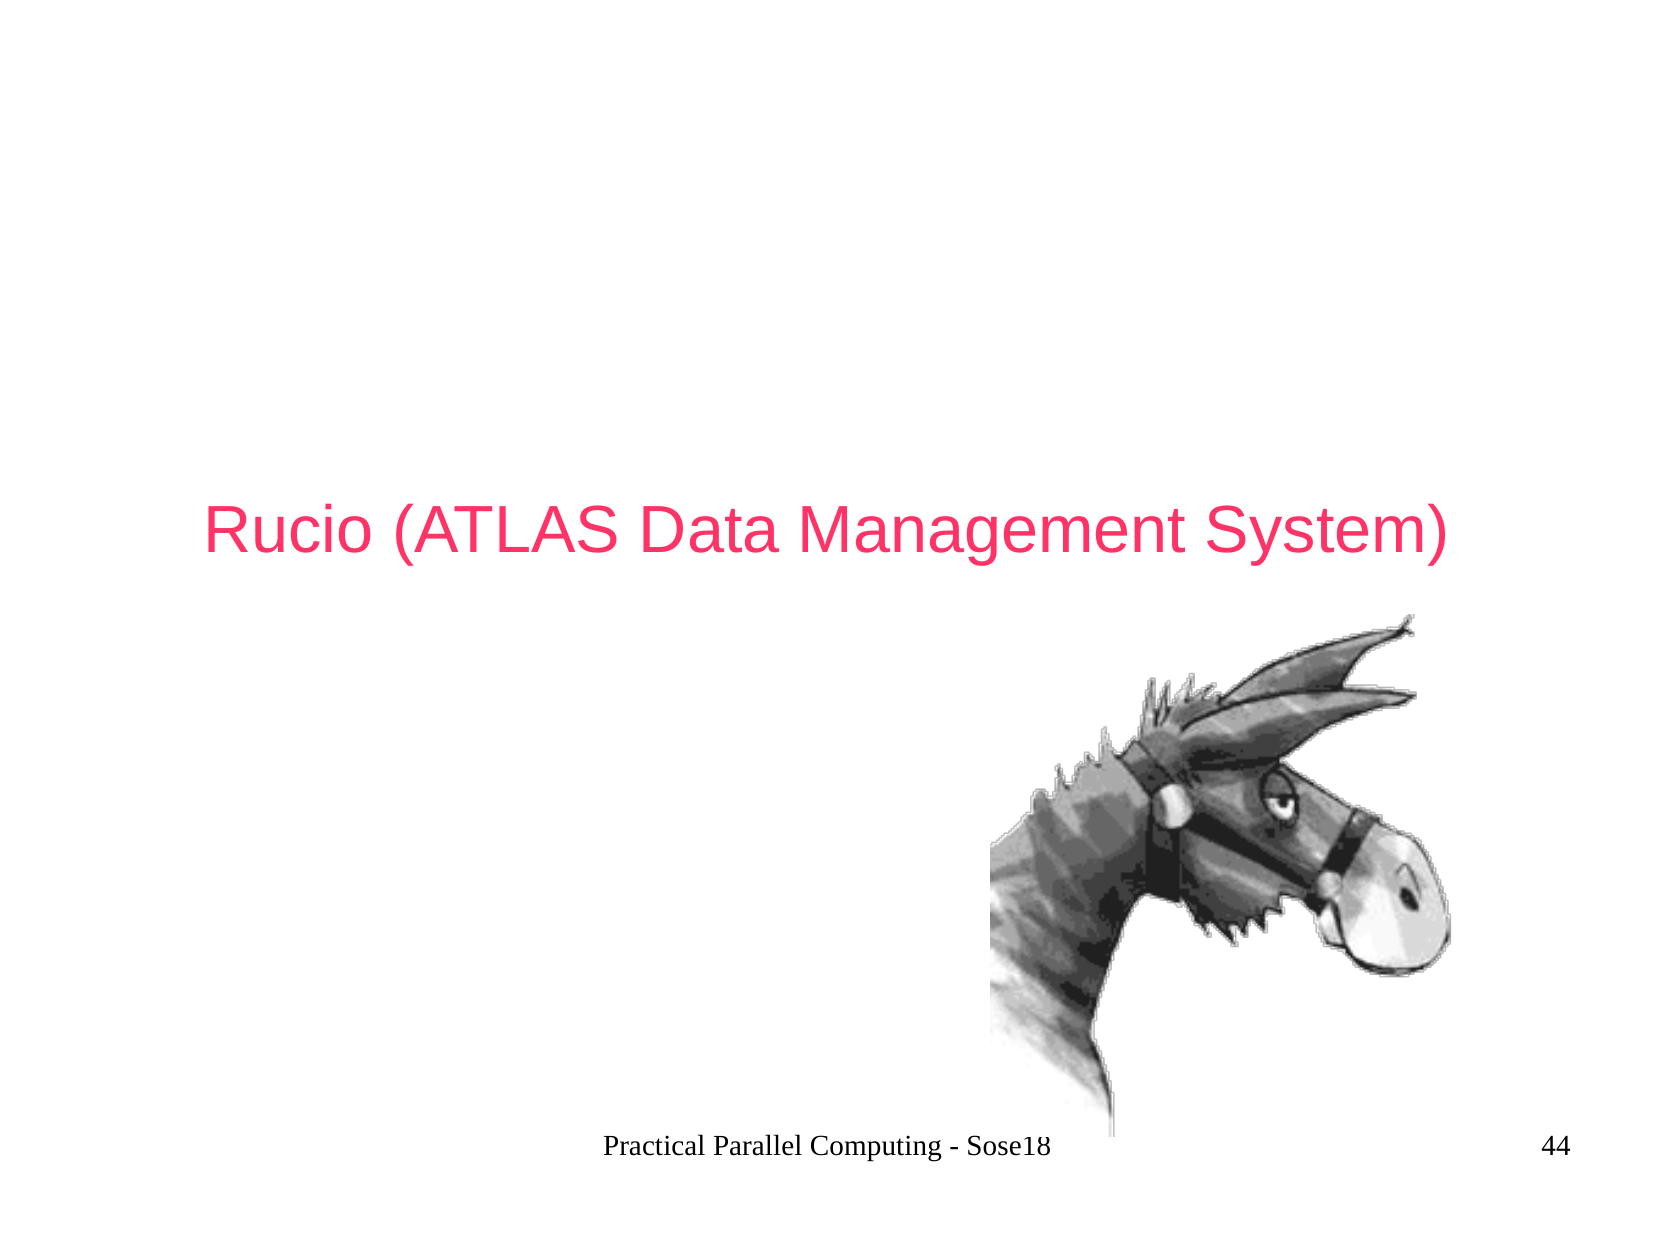

# Rucio (ATLAS Data Management System)
Practical Parallel Computing - Sose18
44